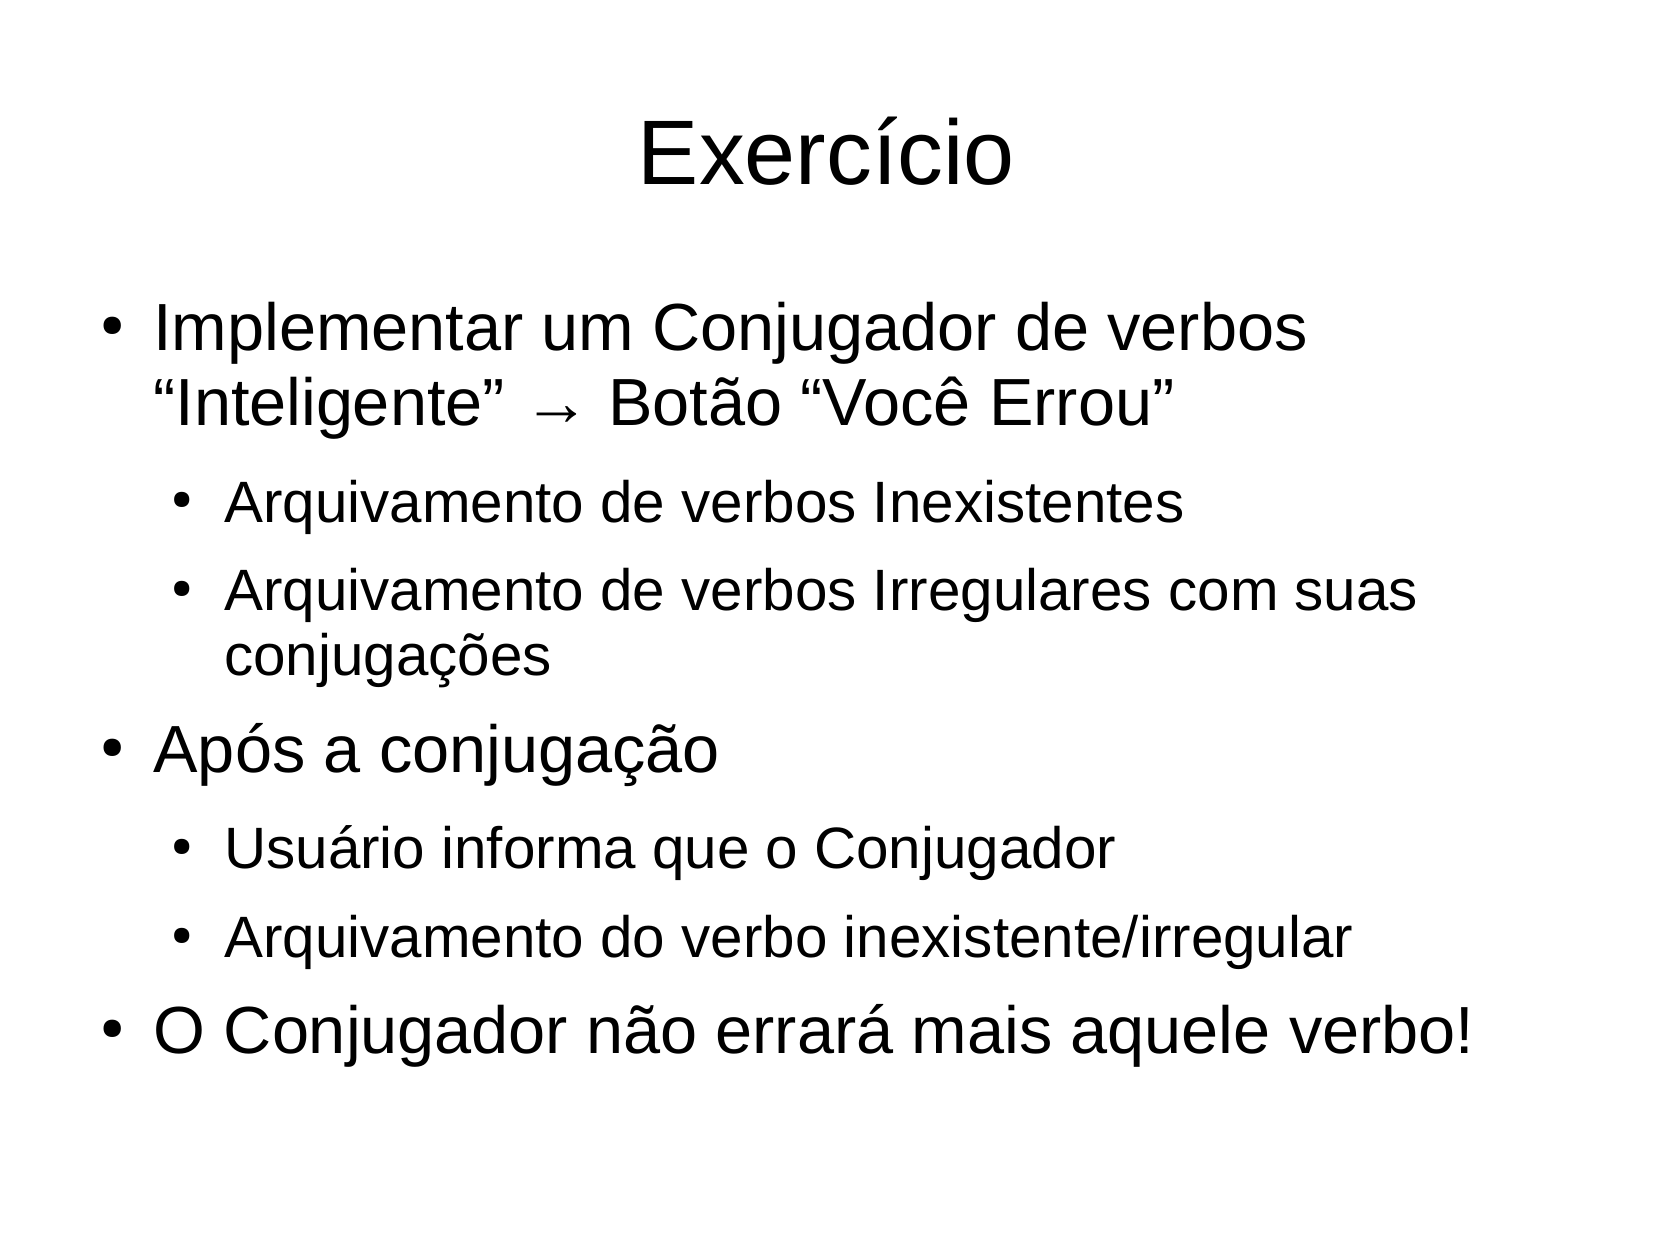

# Exercício
Implementar um Conjugador de verbos “Inteligente” → Botão “Você Errou”
Arquivamento de verbos Inexistentes
Arquivamento de verbos Irregulares com suas conjugações
Após a conjugação
Usuário informa que o Conjugador
Arquivamento do verbo inexistente/irregular
O Conjugador não errará mais aquele verbo!